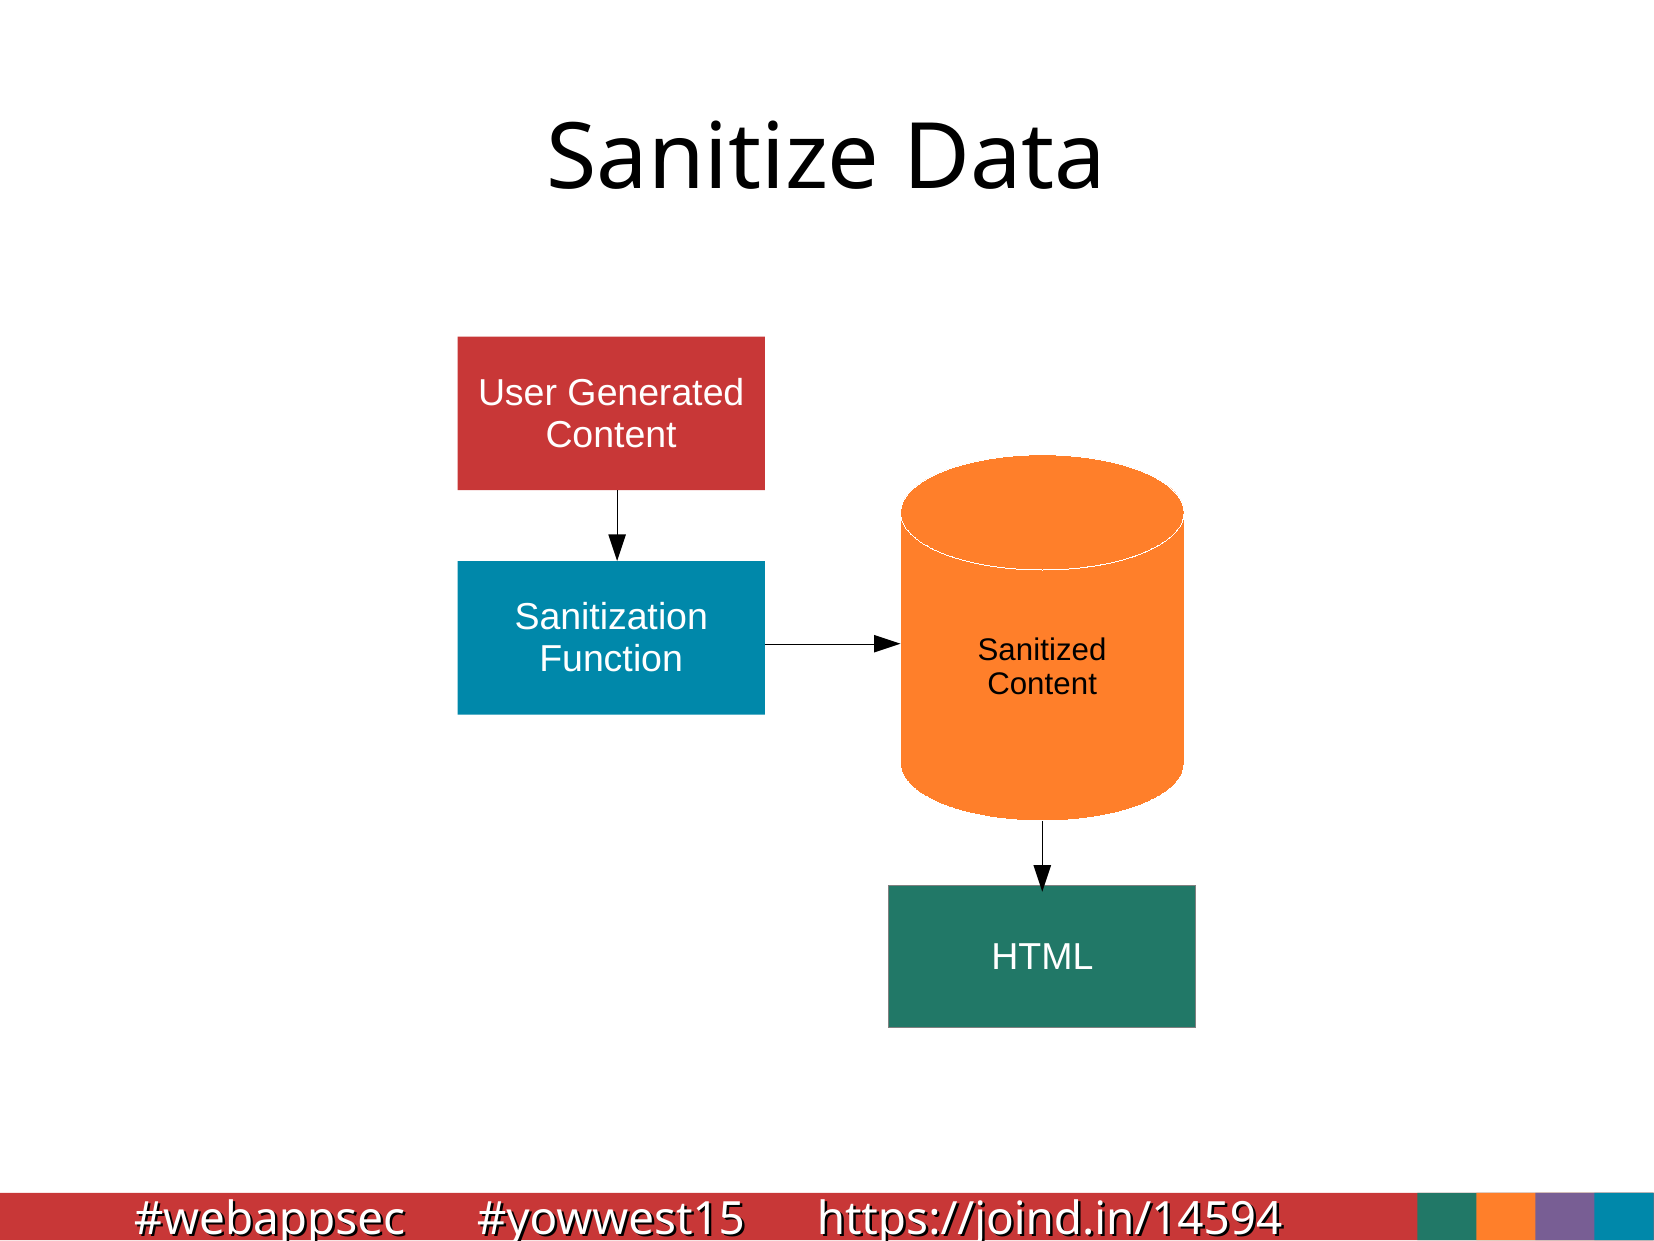

# Sanitize Data
User Generated
Content
Sanitized
Content
Sanitization
Function
HTML